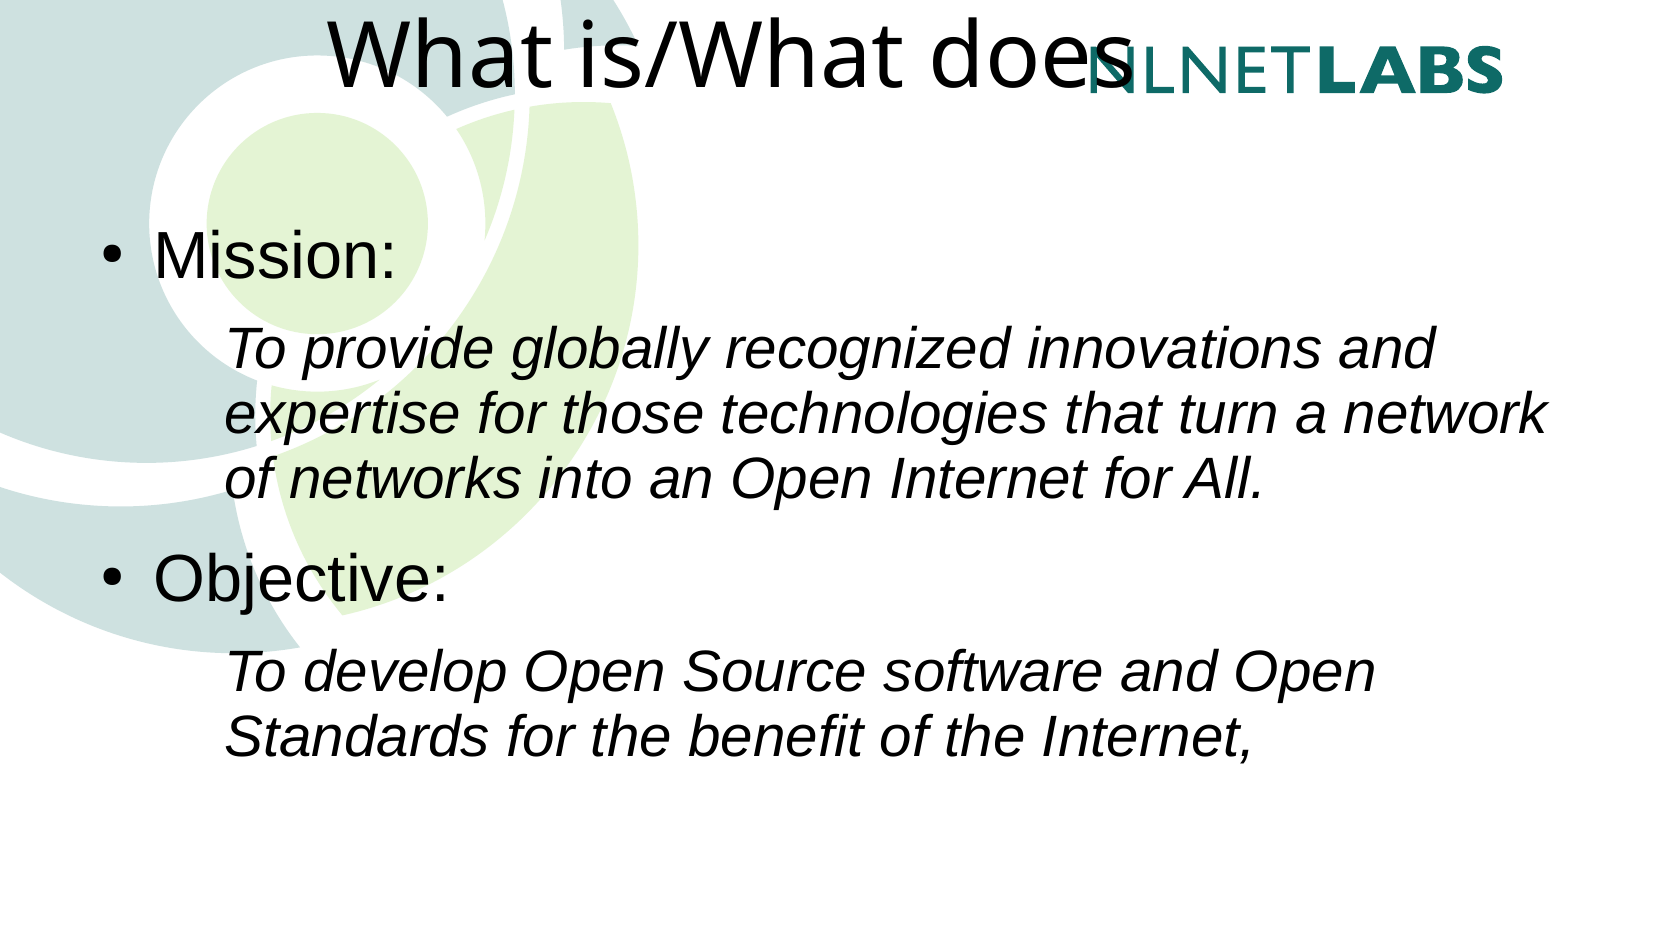

What is/What does
# Mission:
To provide globally recognized innovations and expertise for those technologies that turn a network of networks into an Open Internet for All.
Objective:
To develop Open Source software and Open Standards for the benefit of the Internet,